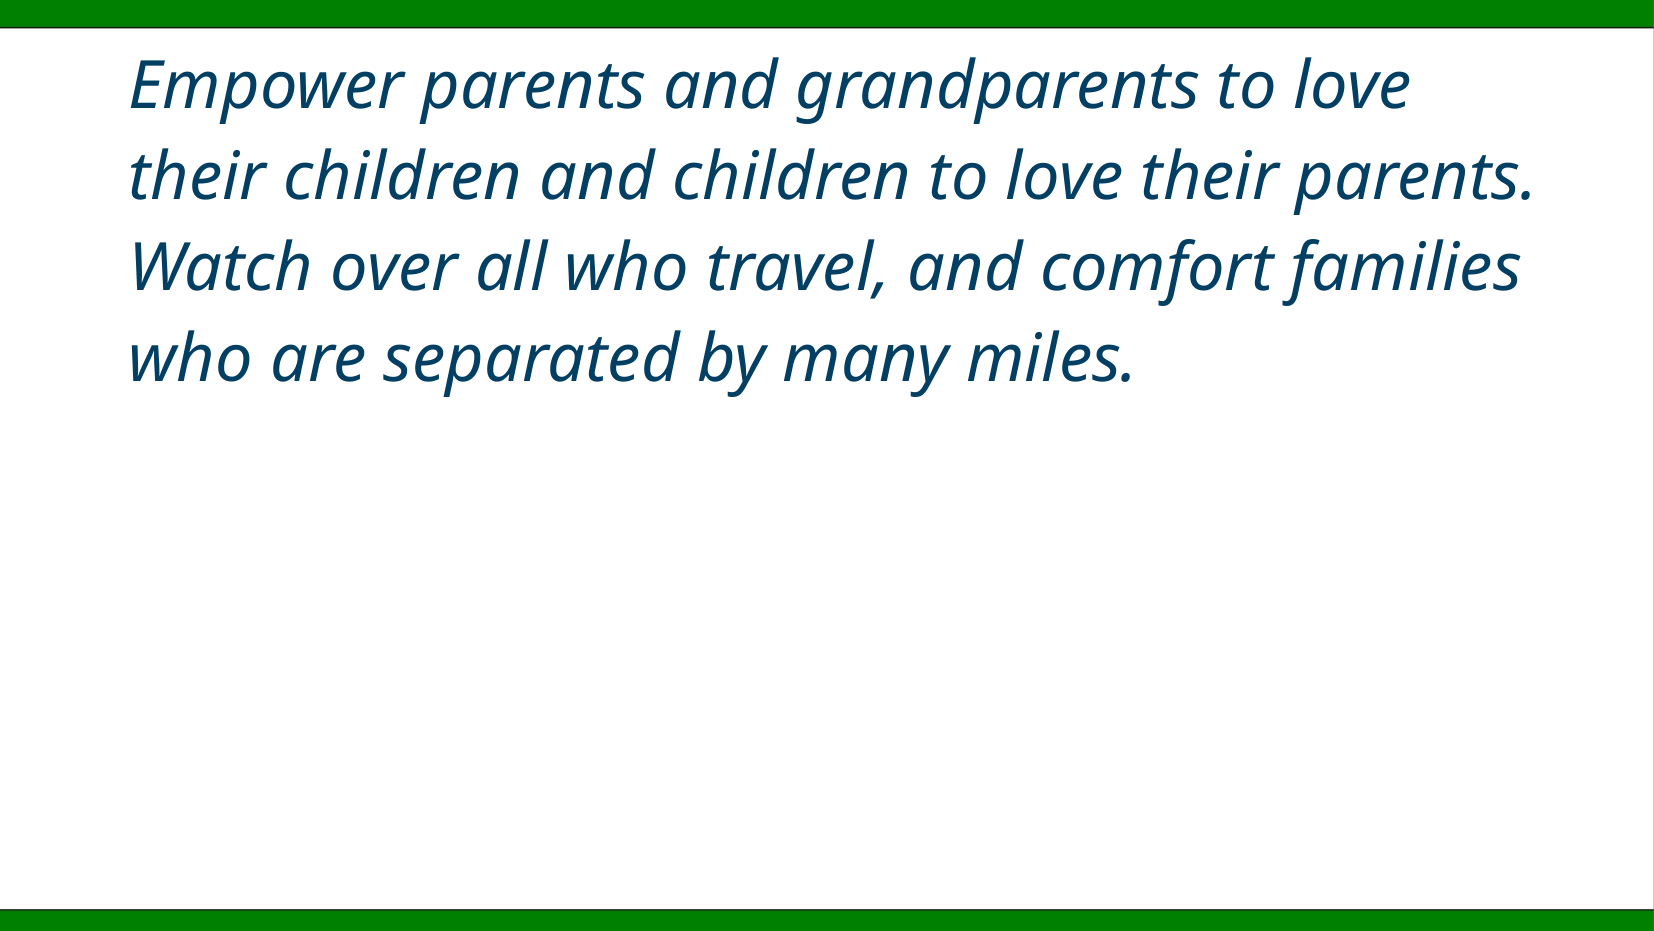

Empower parents and grandparents to love
 their children and children to love their parents.
 Watch over all who travel, and comfort families
 who are separated by many miles.